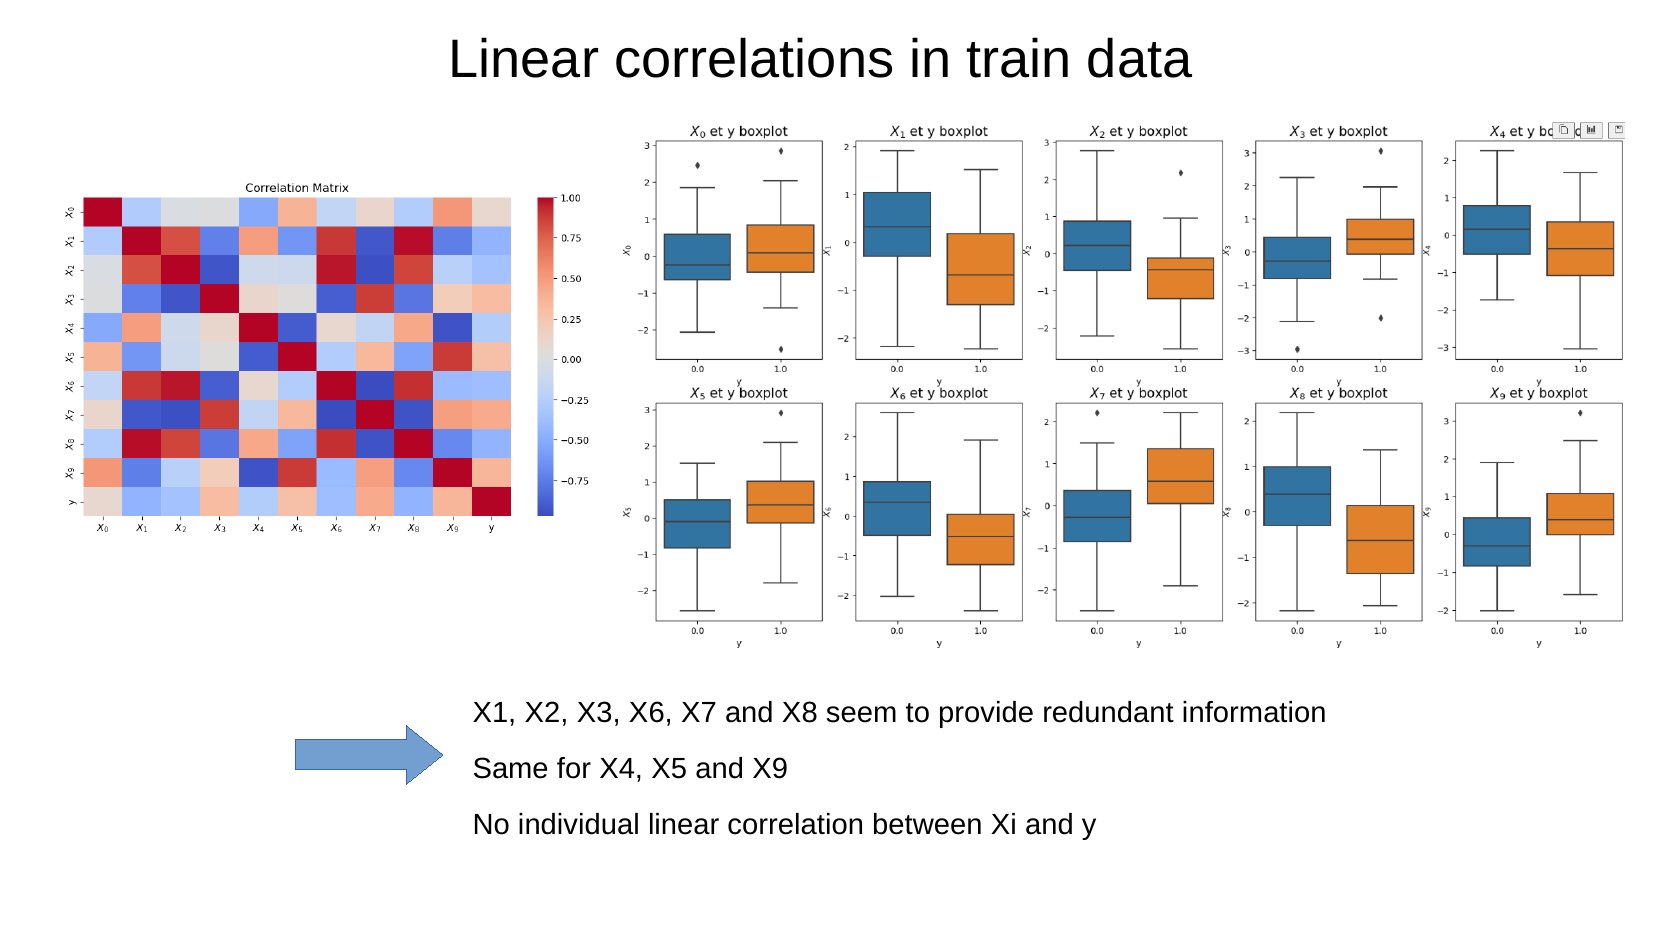

# Linear correlations in train data
X1, X2, X3, X6, X7 and X8 seem to provide redundant information
Same for X4, X5 and X9
No individual linear correlation between Xi and y